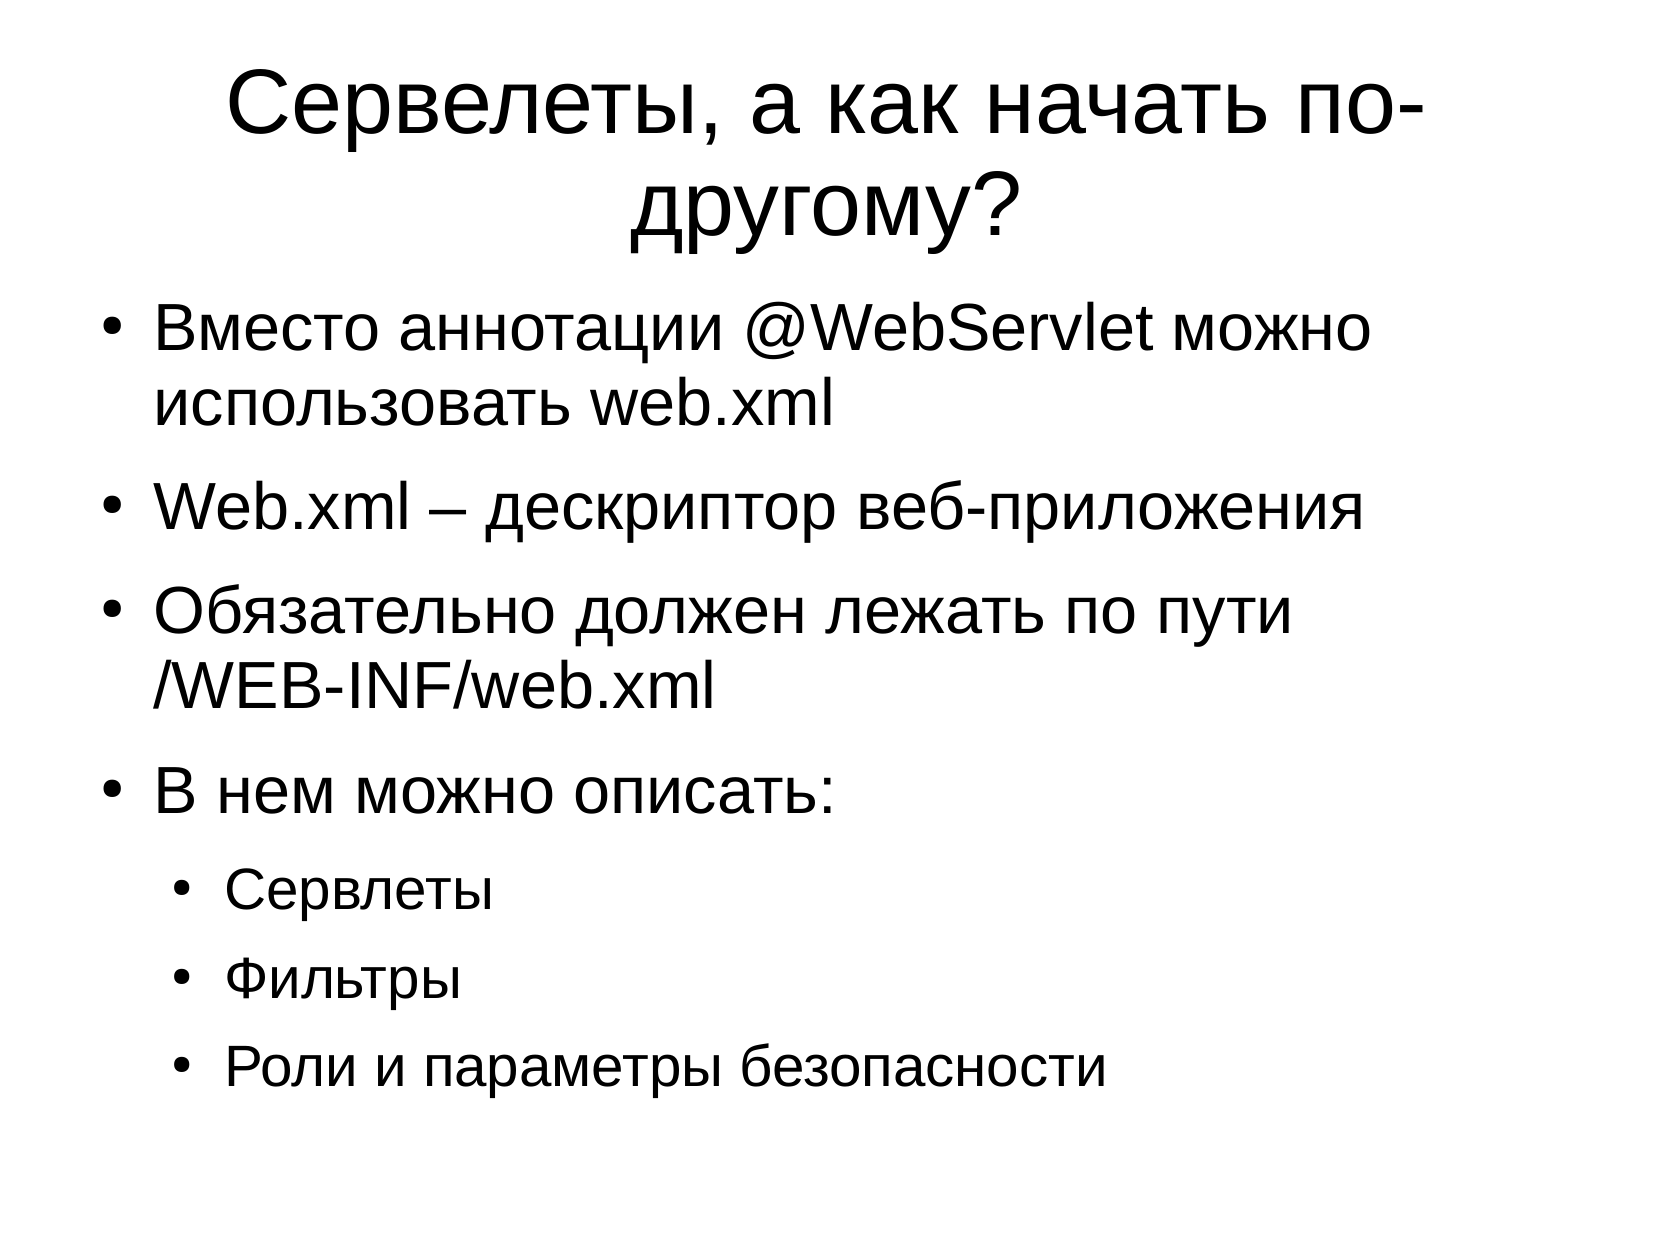

# Сервелеты, а как начать по-другому?
Вместо аннотации @WebServlet можно использовать web.xml
Web.xml – дескриптор веб-приложения
Обязательно должен лежать по пути
/WEB-INF/web.xml
В нем можно описать:
Сервлеты
Фильтры
Роли и параметры безопасности